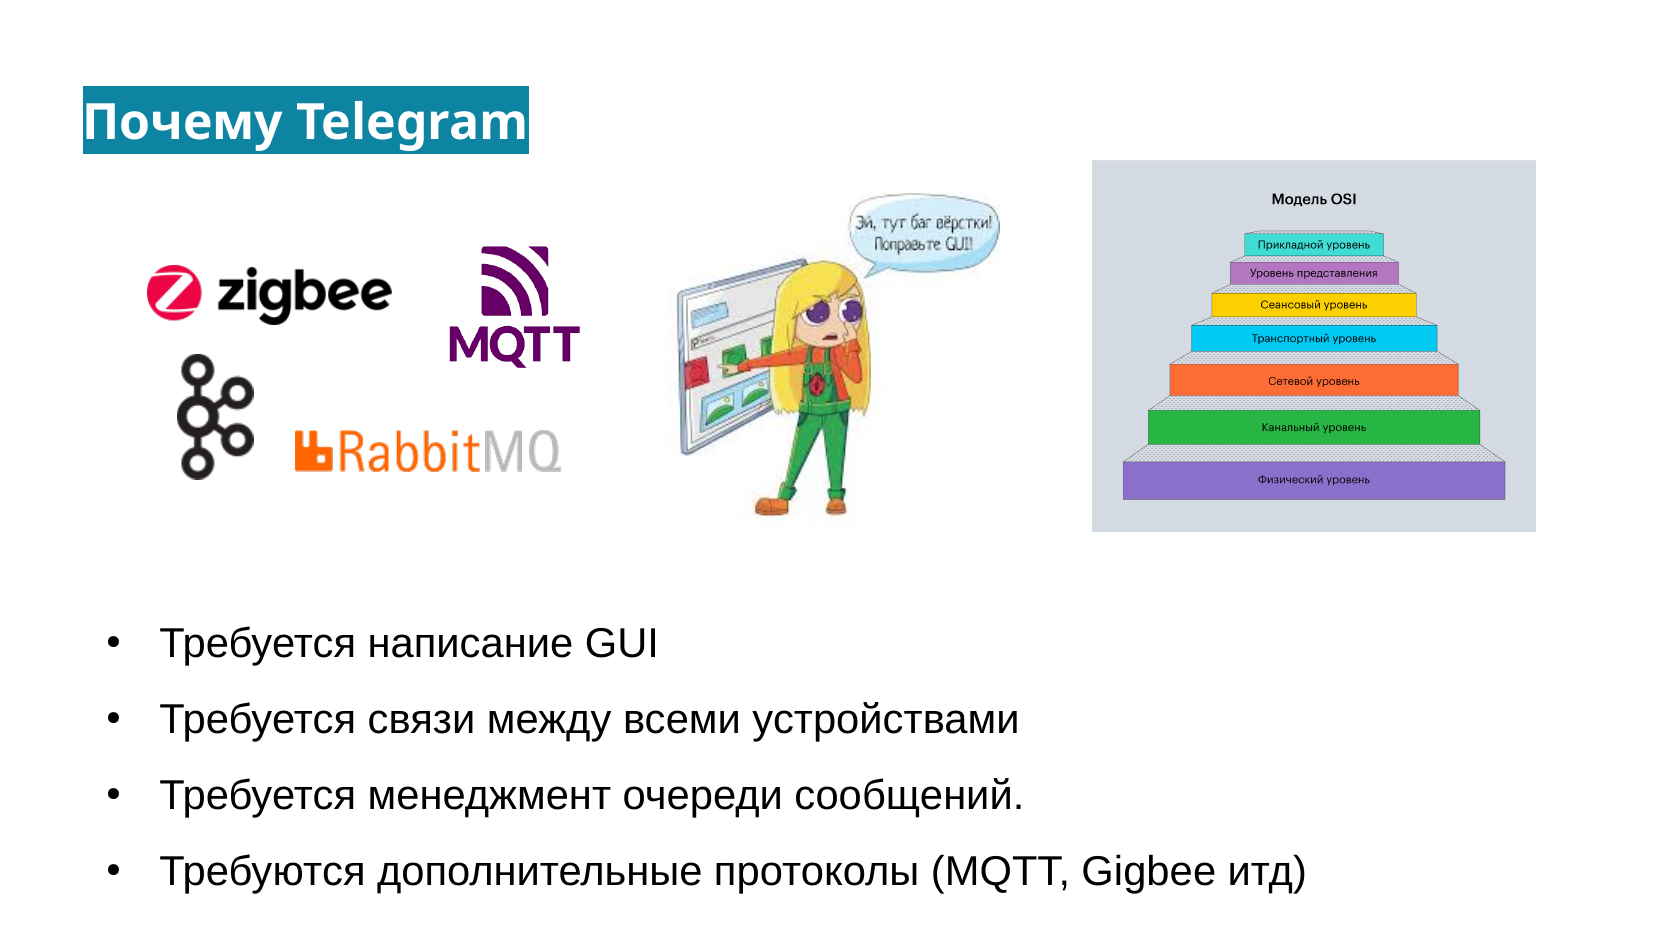

# Почему Telegram
Требуется написание GUI
Требуется связи между всеми устройствами
Требуется менеджмент очереди сообщений.
Требуютcя дополнительные протоколы (MQTT, Gigbee итд)